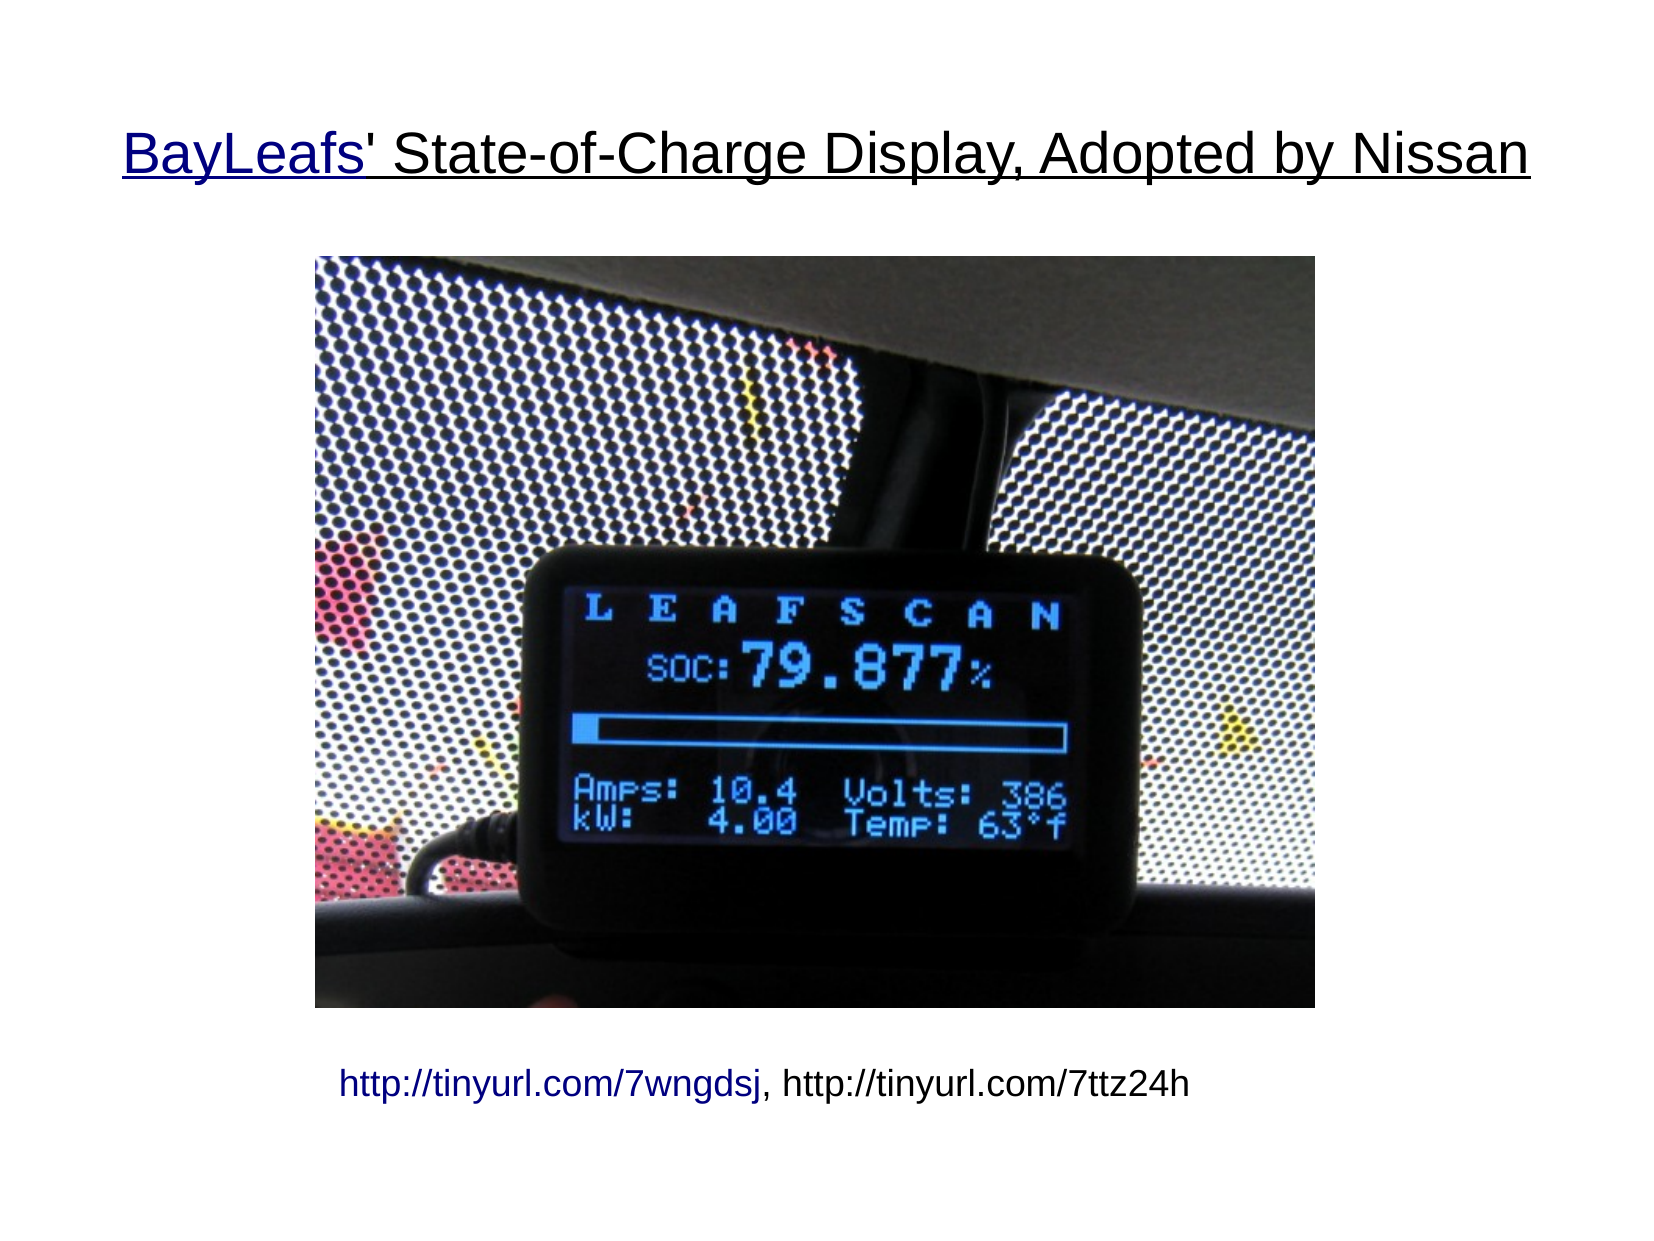

# BayLeafs' State-of-Charge Display, Adopted by Nissan
http://tinyurl.com/7wngdsj, http://tinyurl.com/7ttz24h